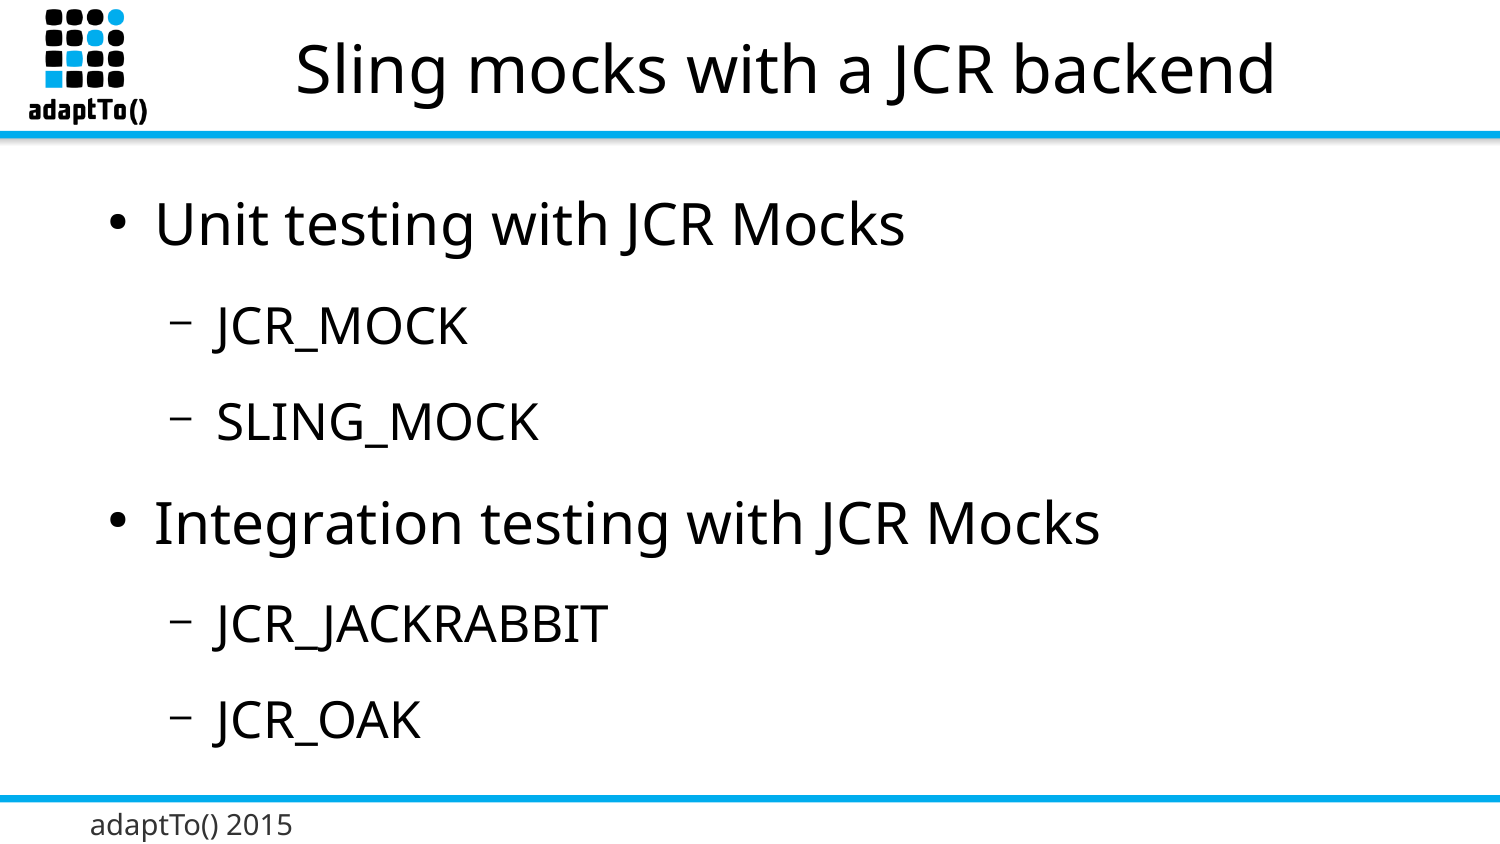

# Sling mocks with a JCR backend
Unit testing with JCR Mocks
JCR_MOCK
SLING_MOCK
Integration testing with JCR Mocks
JCR_JACKRABBIT
JCR_OAK